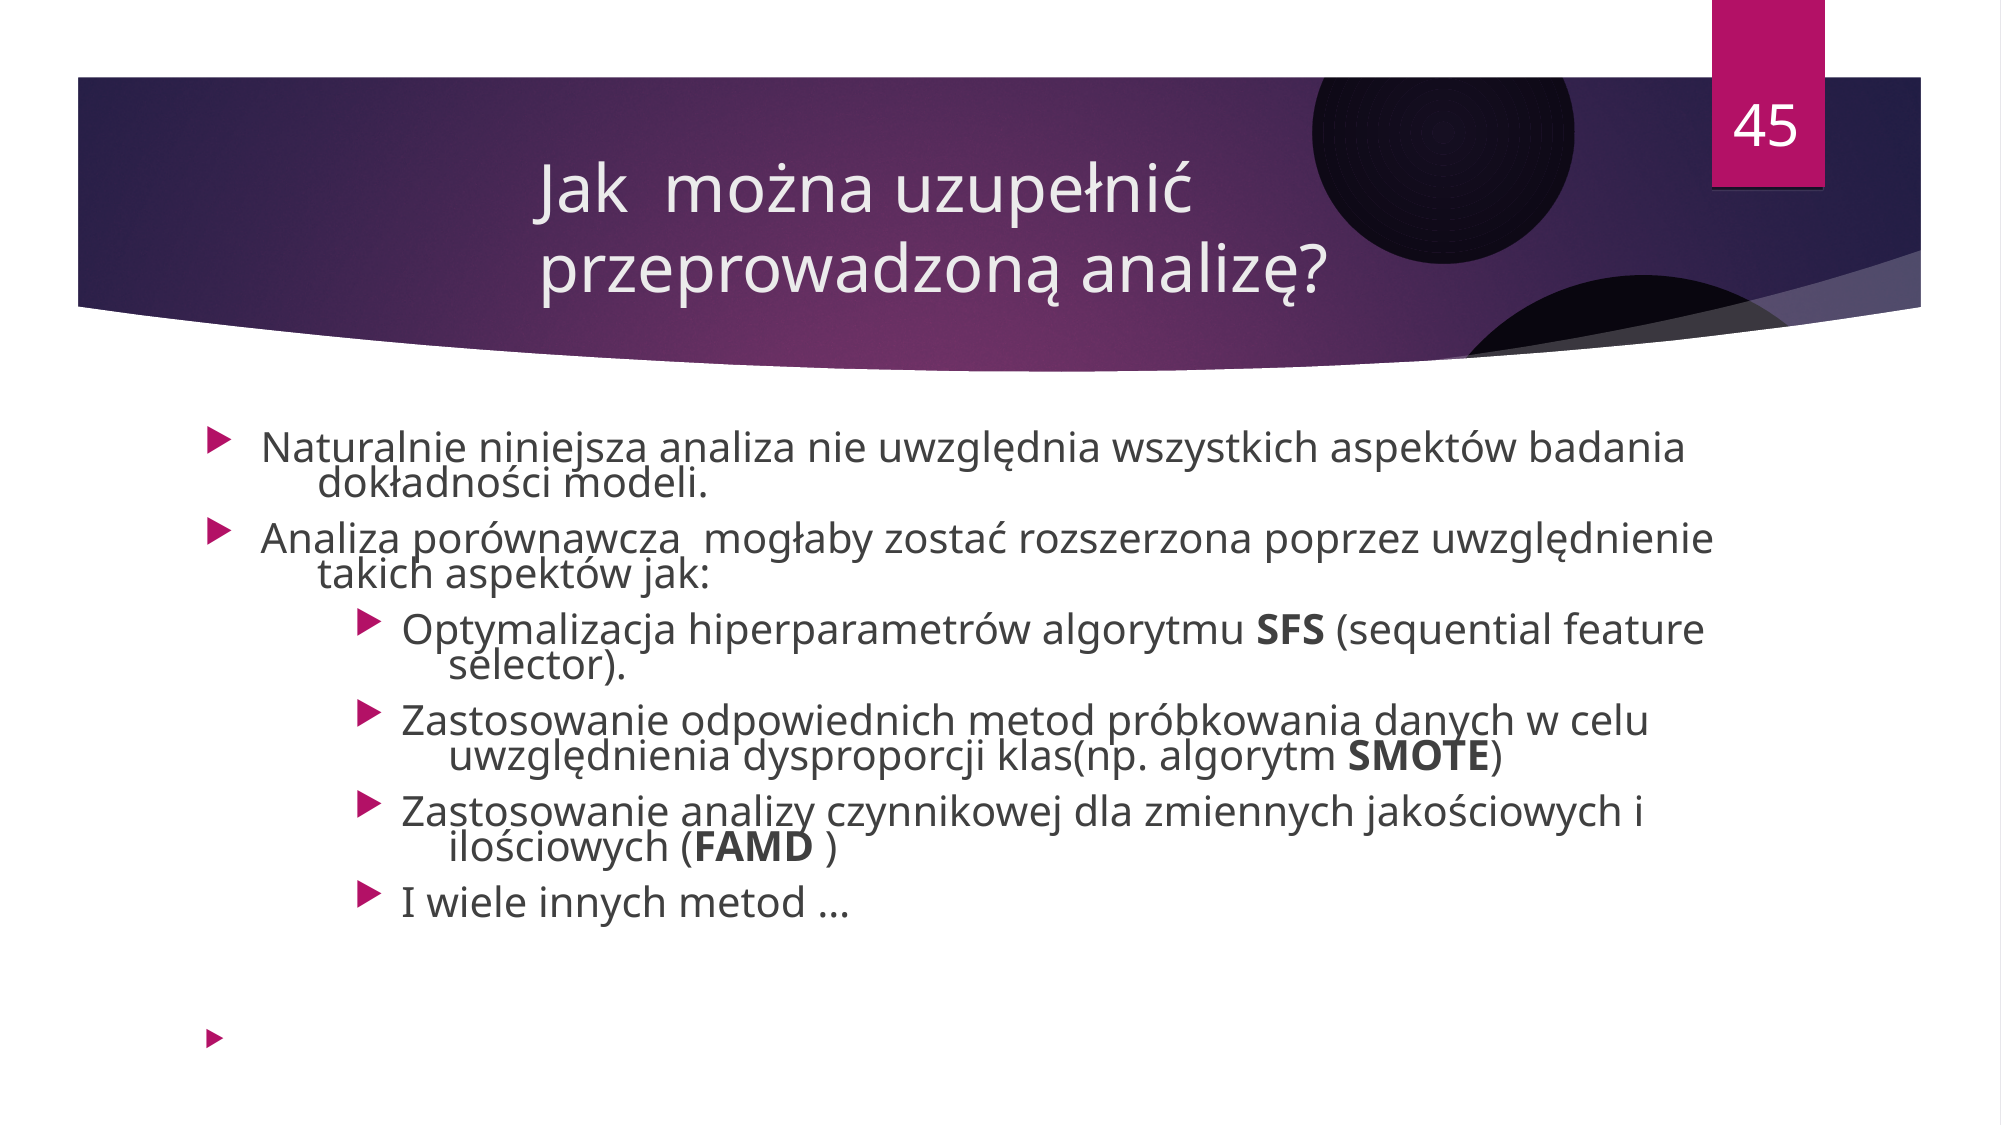

# Jak można uzupełnić przeprowadzoną analizę?
Naturalnie niniejsza analiza nie uwzględnia wszystkich aspektów badania dokładności modeli.
Analiza porównawcza mogłaby zostać rozszerzona poprzez uwzględnienie takich aspektów jak:
Optymalizacja hiperparametrów algorytmu SFS (sequential feature selector).
Zastosowanie odpowiednich metod próbkowania danych w celu uwzględnienia dysproporcji klas(np. algorytm SMOTE)
Zastosowanie analizy czynnikowej dla zmiennych jakościowych i ilościowych (FAMD )
I wiele innych metod …